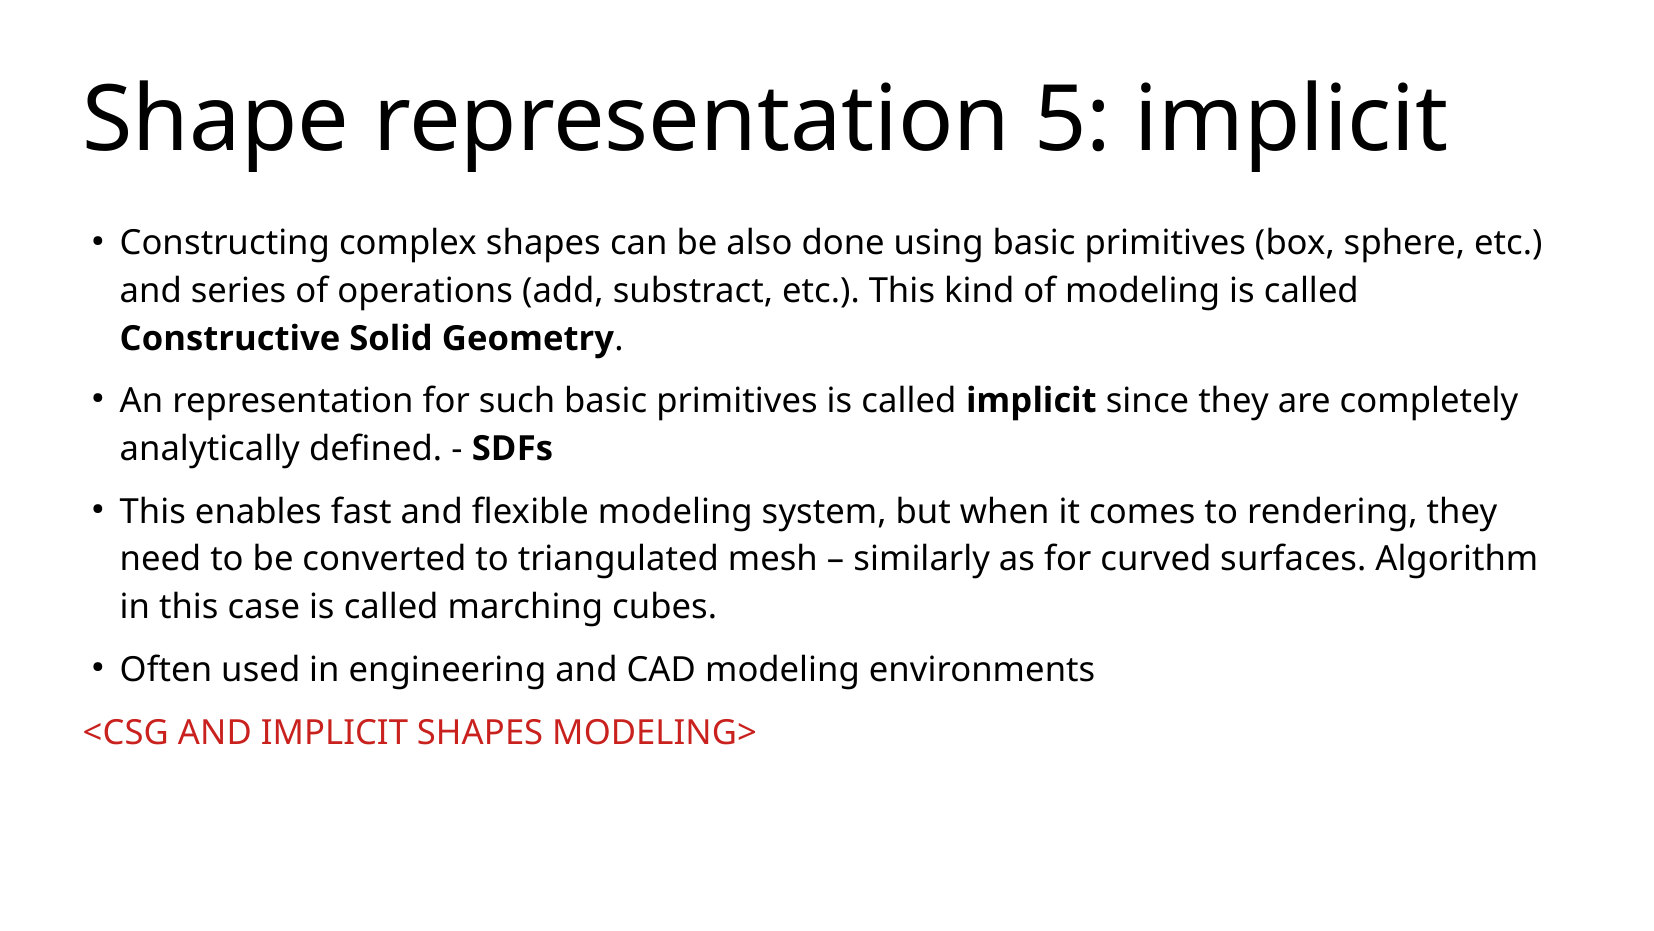

# Shape representation 5: implicit
Constructing complex shapes can be also done using basic primitives (box, sphere, etc.) and series of operations (add, substract, etc.). This kind of modeling is called Constructive Solid Geometry.
An representation for such basic primitives is called implicit since they are completely analytically defined. - SDFs
This enables fast and flexible modeling system, but when it comes to rendering, they need to be converted to triangulated mesh – similarly as for curved surfaces. Algorithm in this case is called marching cubes.
Often used in engineering and CAD modeling environments
<CSG AND IMPLICIT SHAPES MODELING>